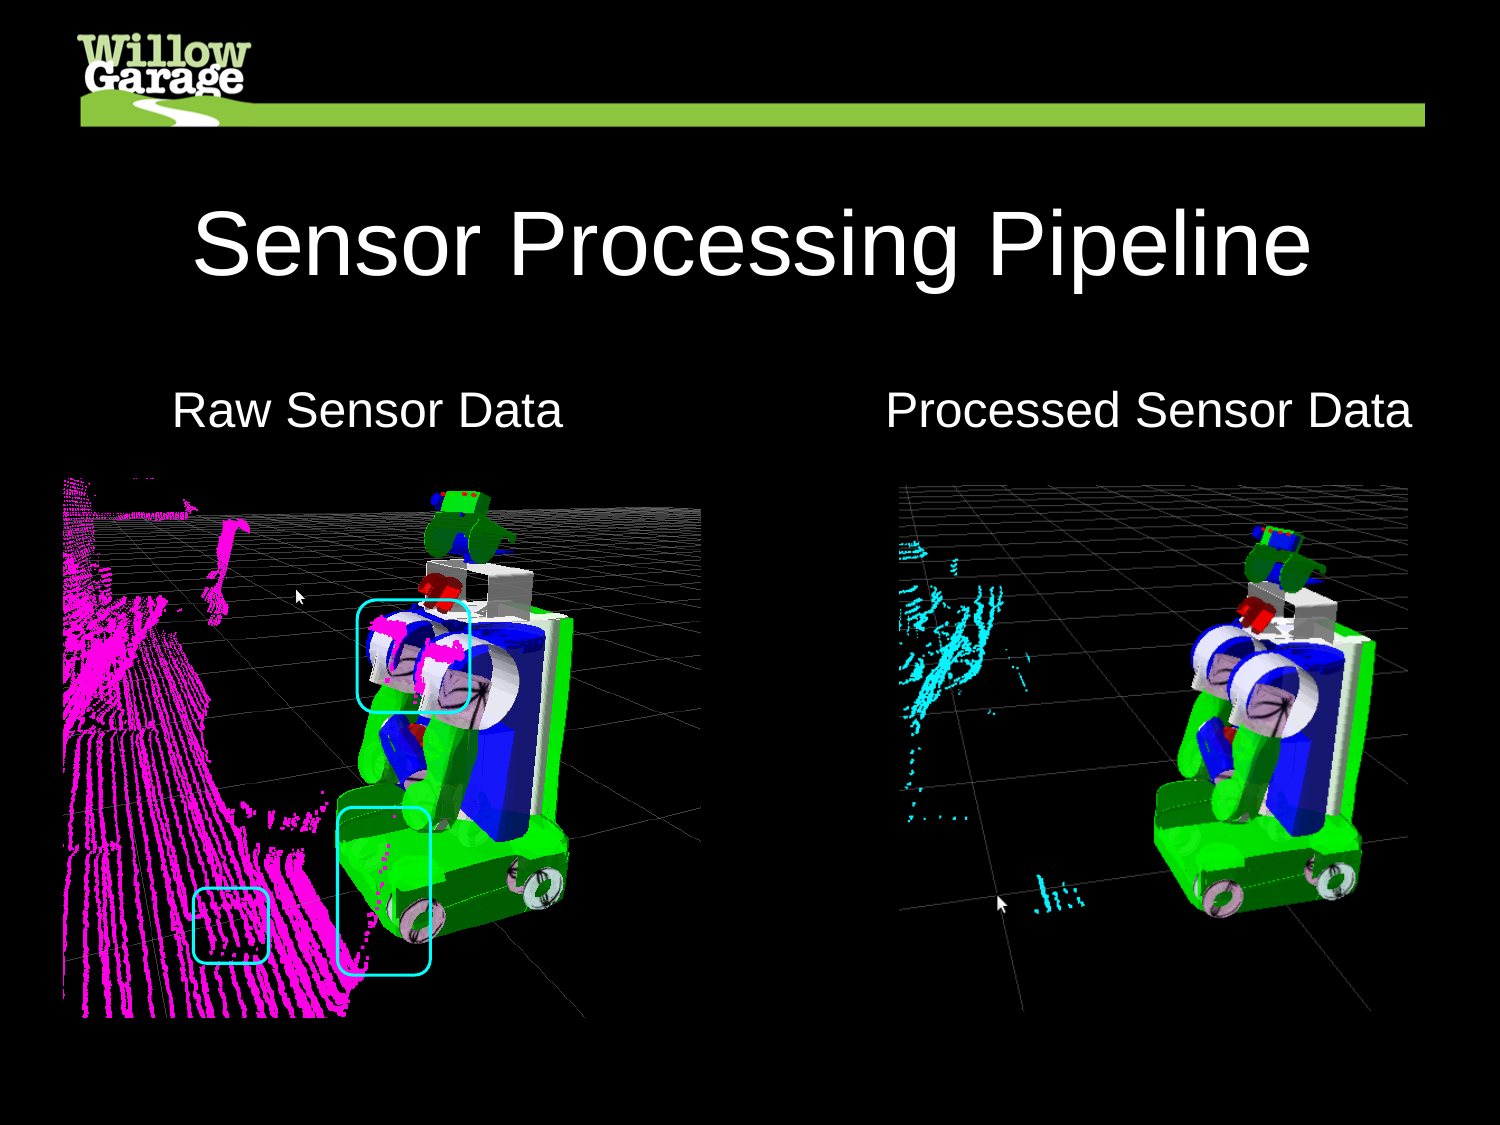

# Sensor Processing Pipeline
Raw Sensor Data
Processed Sensor Data
9